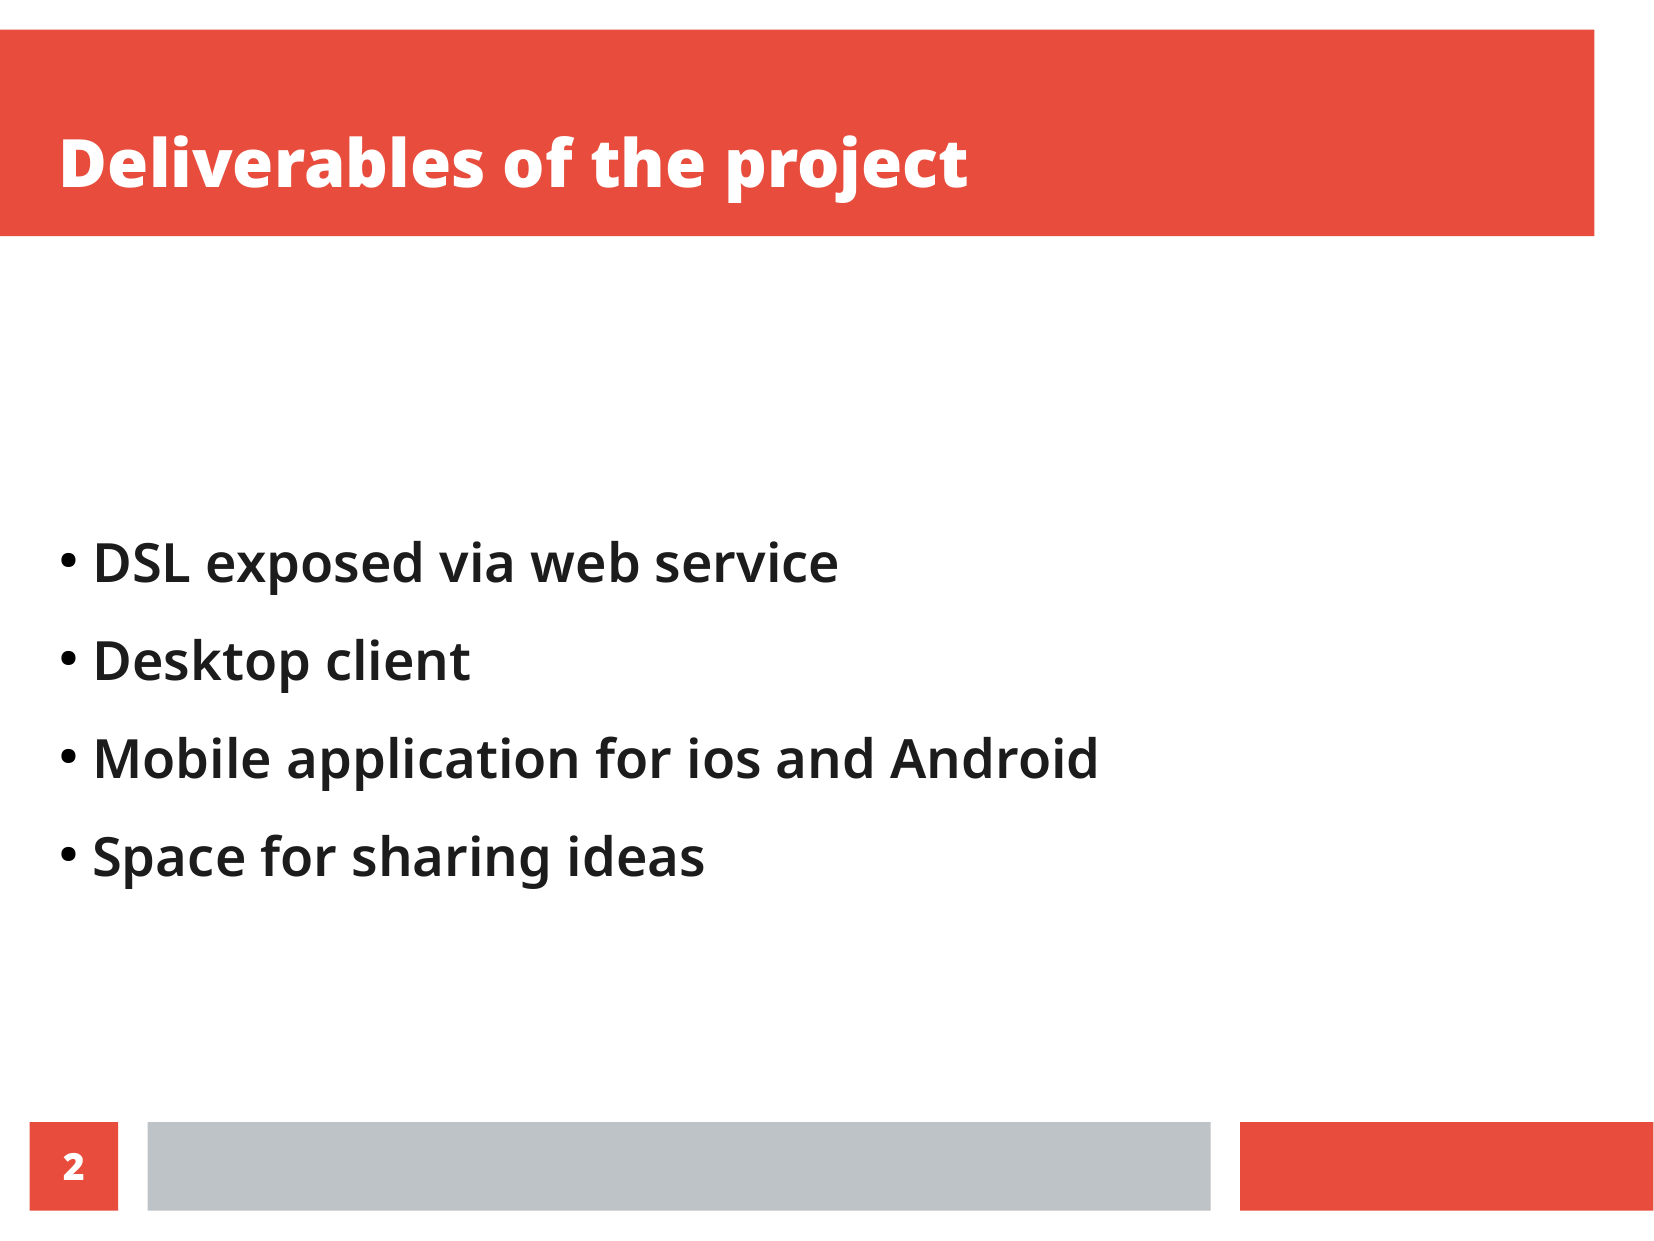

# Deliverables of the project
 DSL exposed via web service
 Desktop client
 Mobile application for ios and Android
 Space for sharing ideas
2